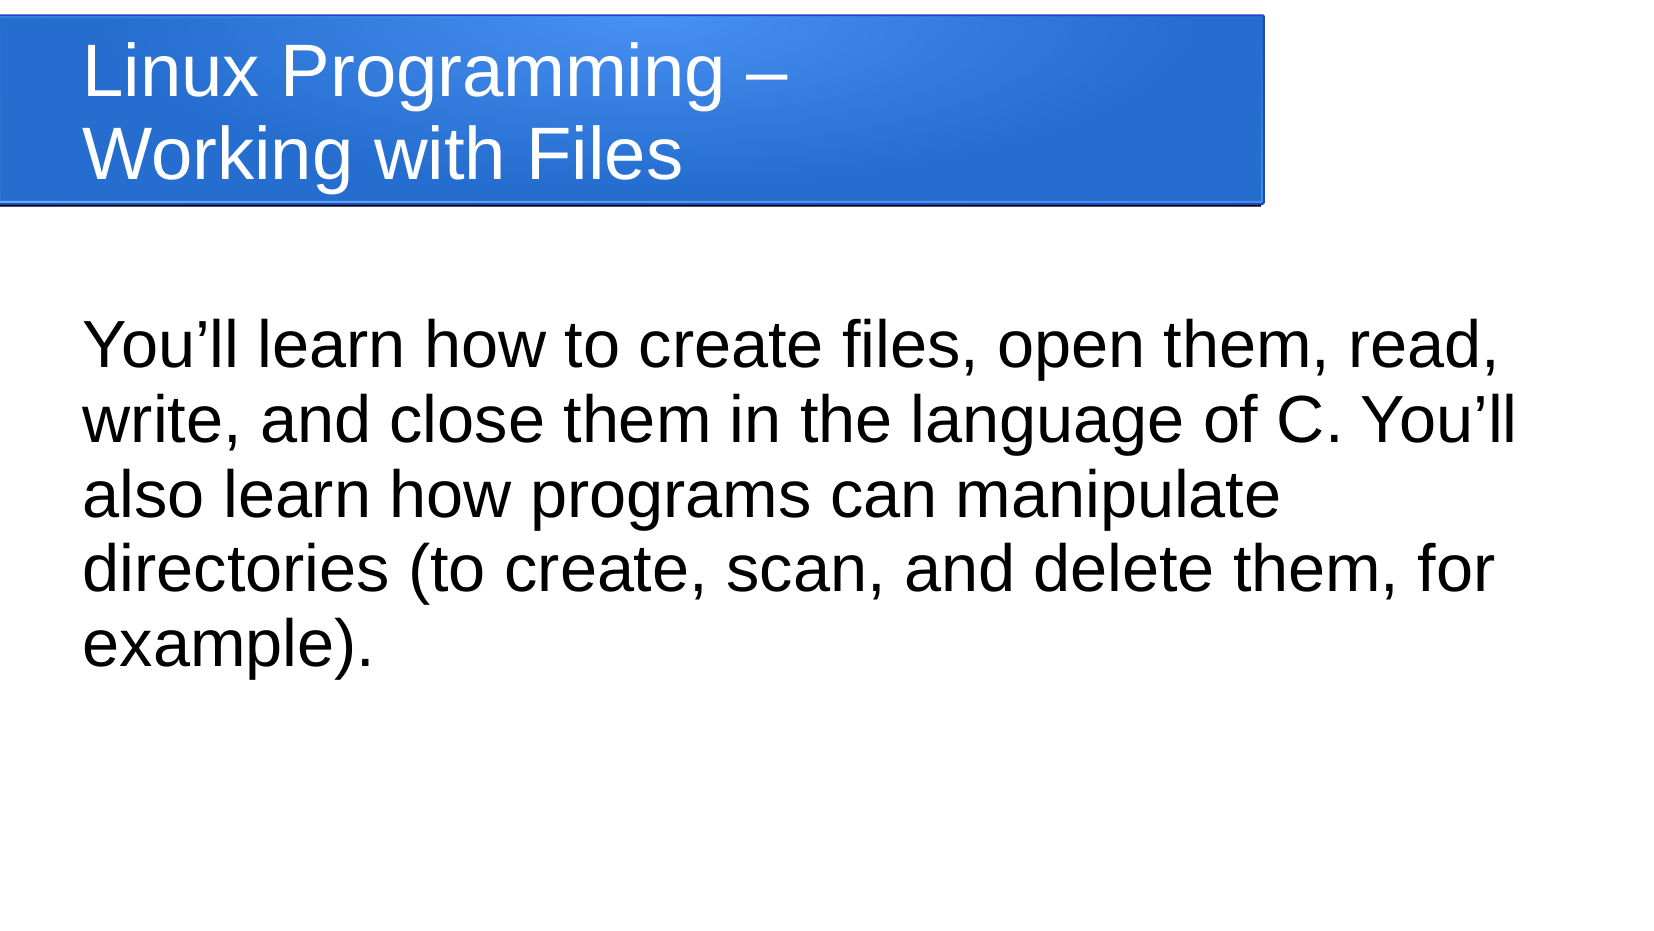

# Linux Programming – Working with Files
You’ll learn how to create files, open them, read, write, and close them in the language of C. You’ll also learn how programs can manipulate directories (to create, scan, and delete them, for example).